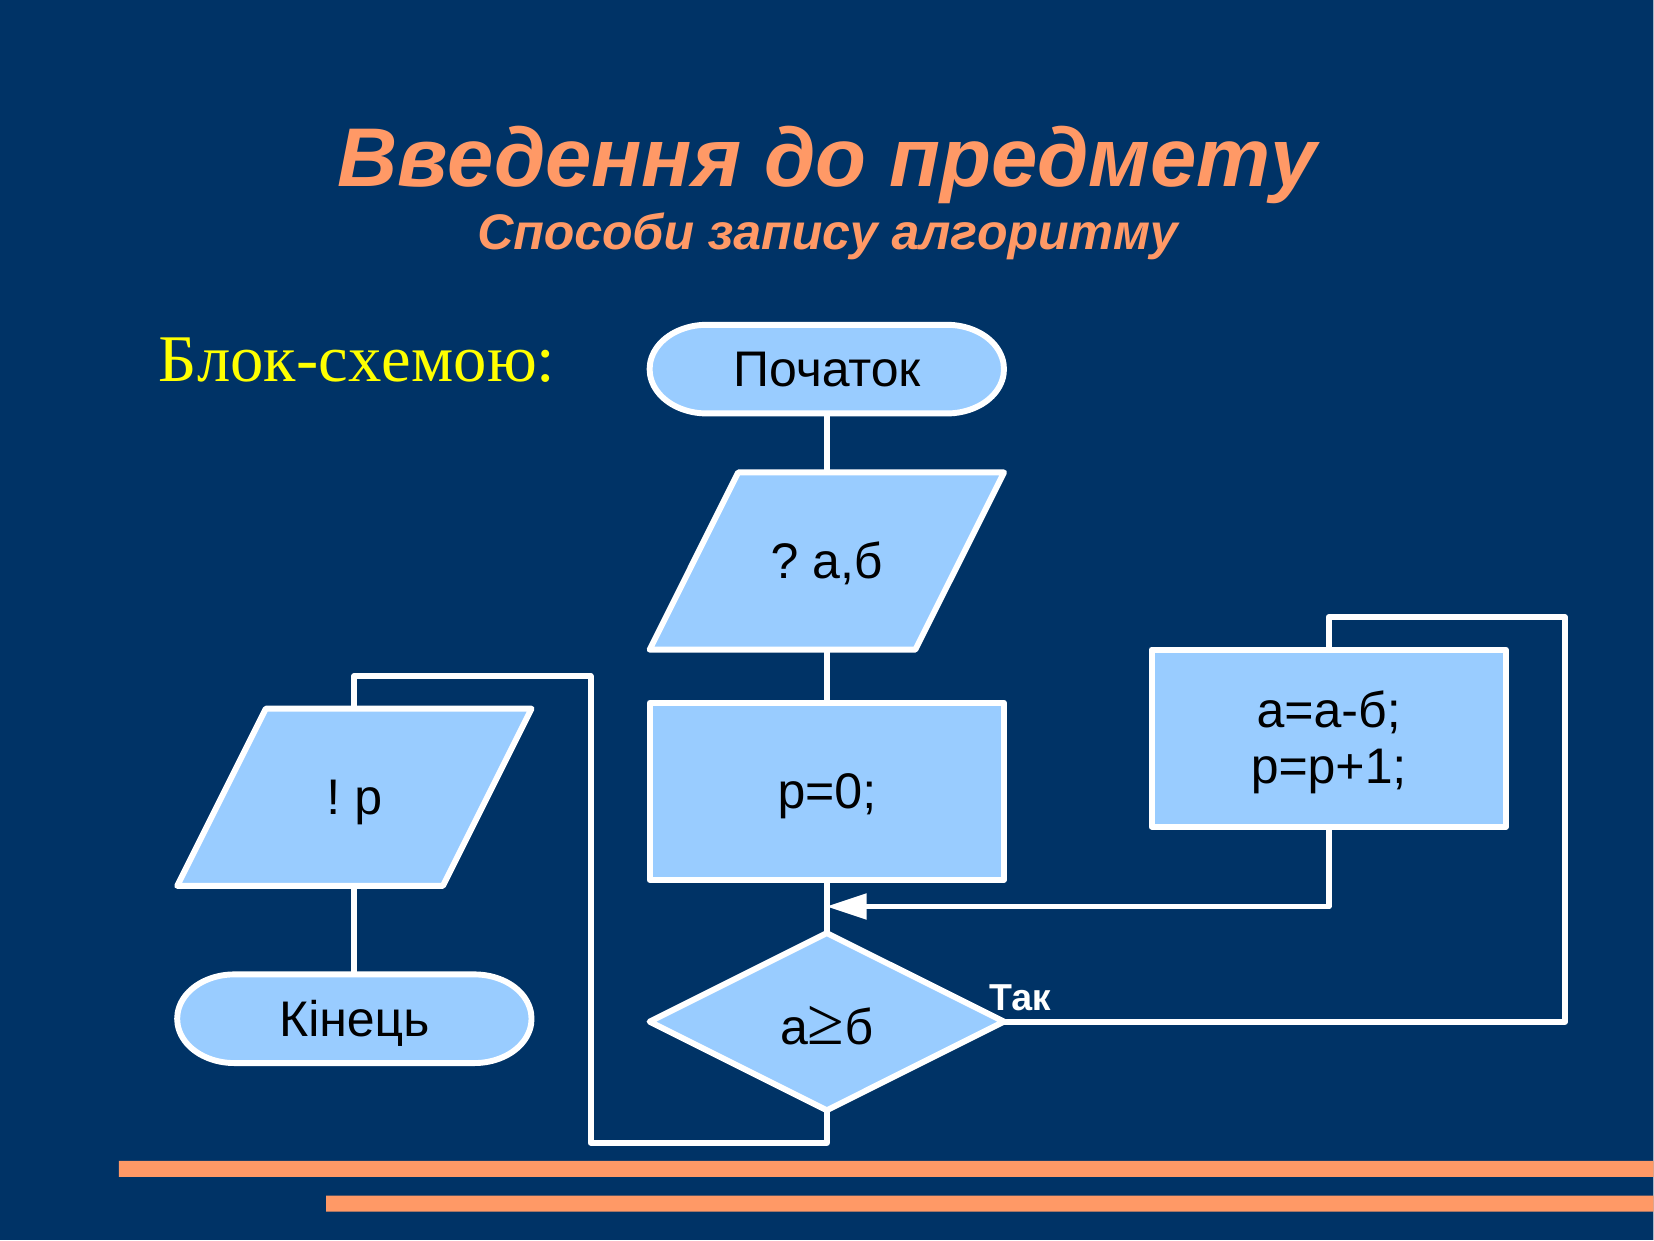

Введення до предмету
Способи запису алгоритму
# Блок-схемою:
Початок
? а,б
а=а-б;
р=р+1;
р=0;
! р
а≥б
Так
Кінець